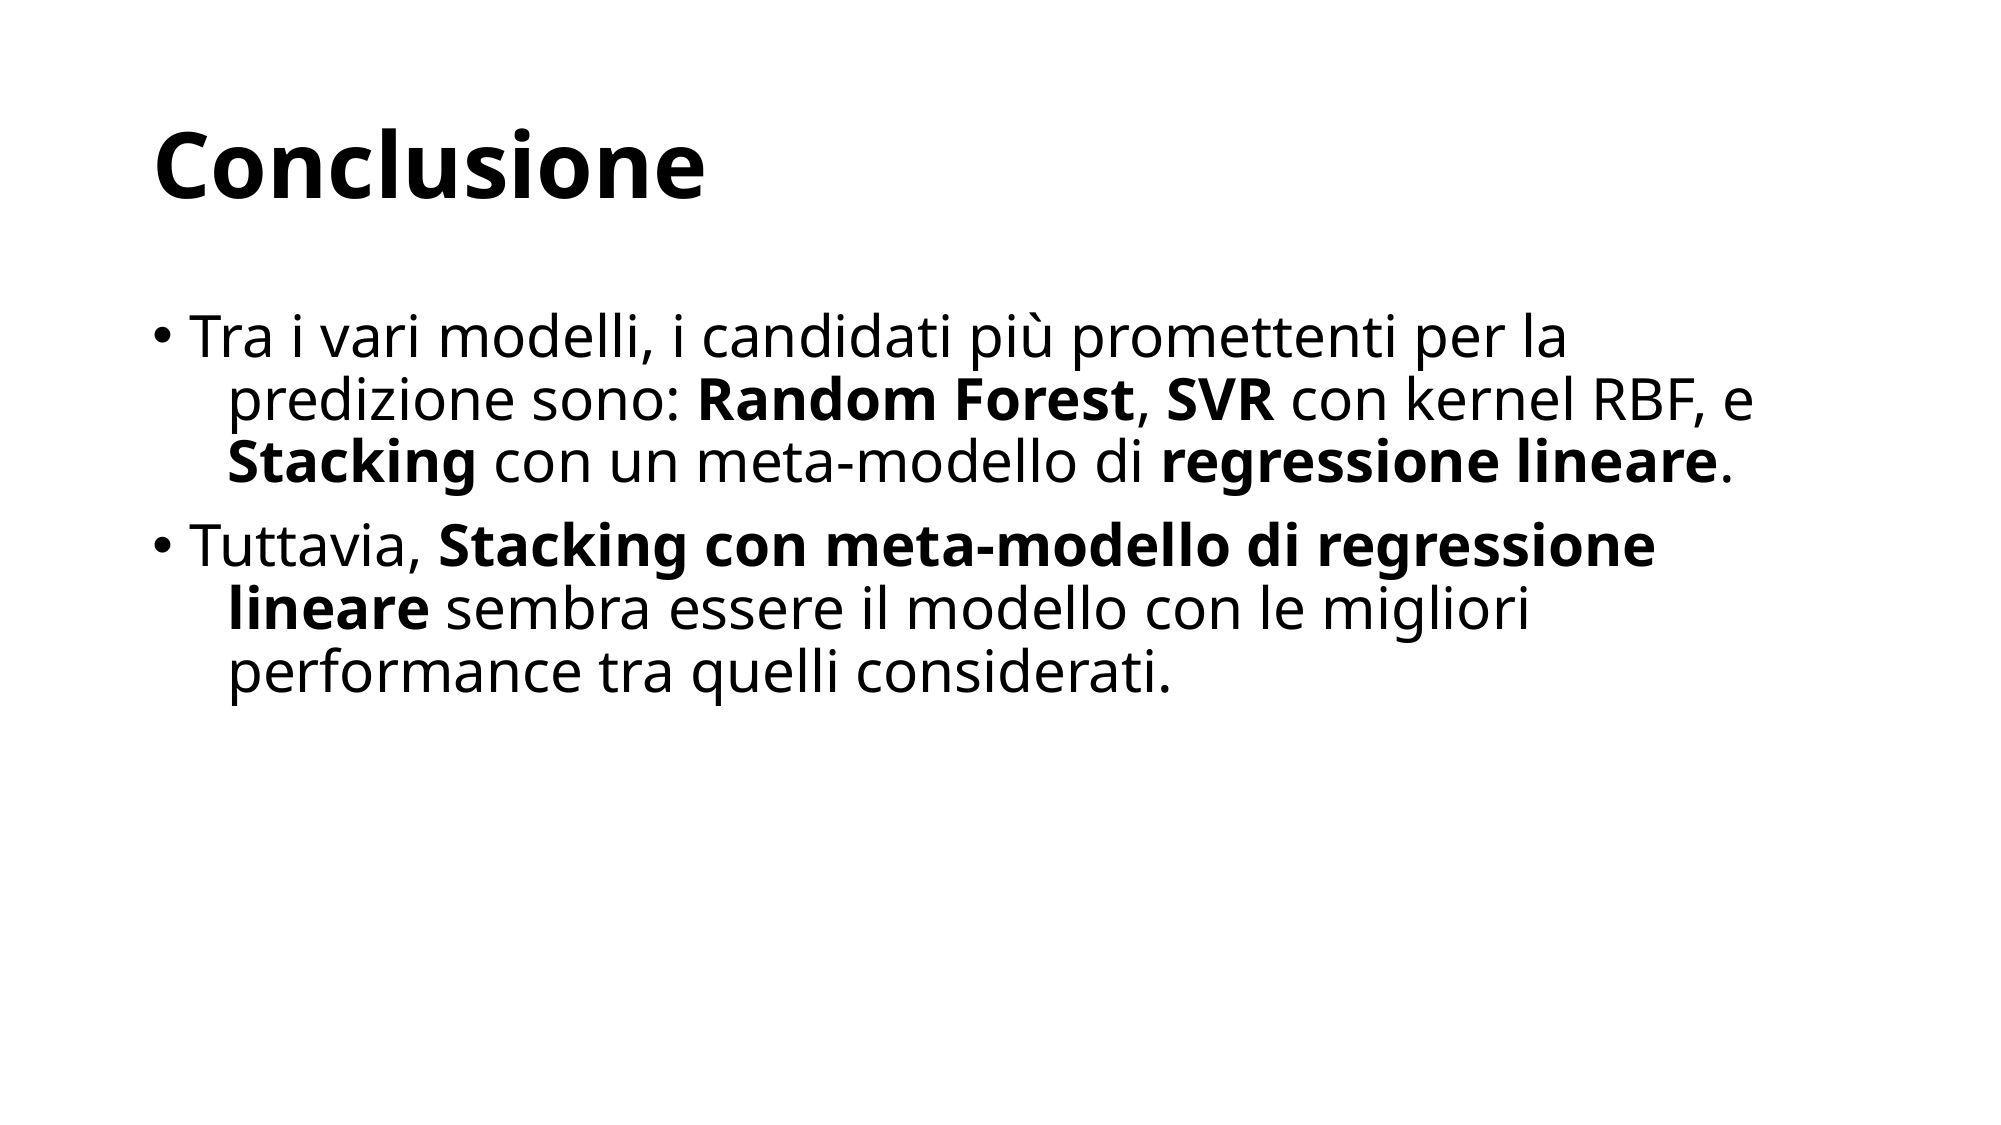

# Conclusione
Tra i vari modelli, i candidati più promettenti per la predizione sono: Random Forest, SVR con kernel RBF, e Stacking con un meta-modello di regressione lineare.
Tuttavia, Stacking con meta-modello di regressione lineare sembra essere il modello con le migliori performance tra quelli considerati.